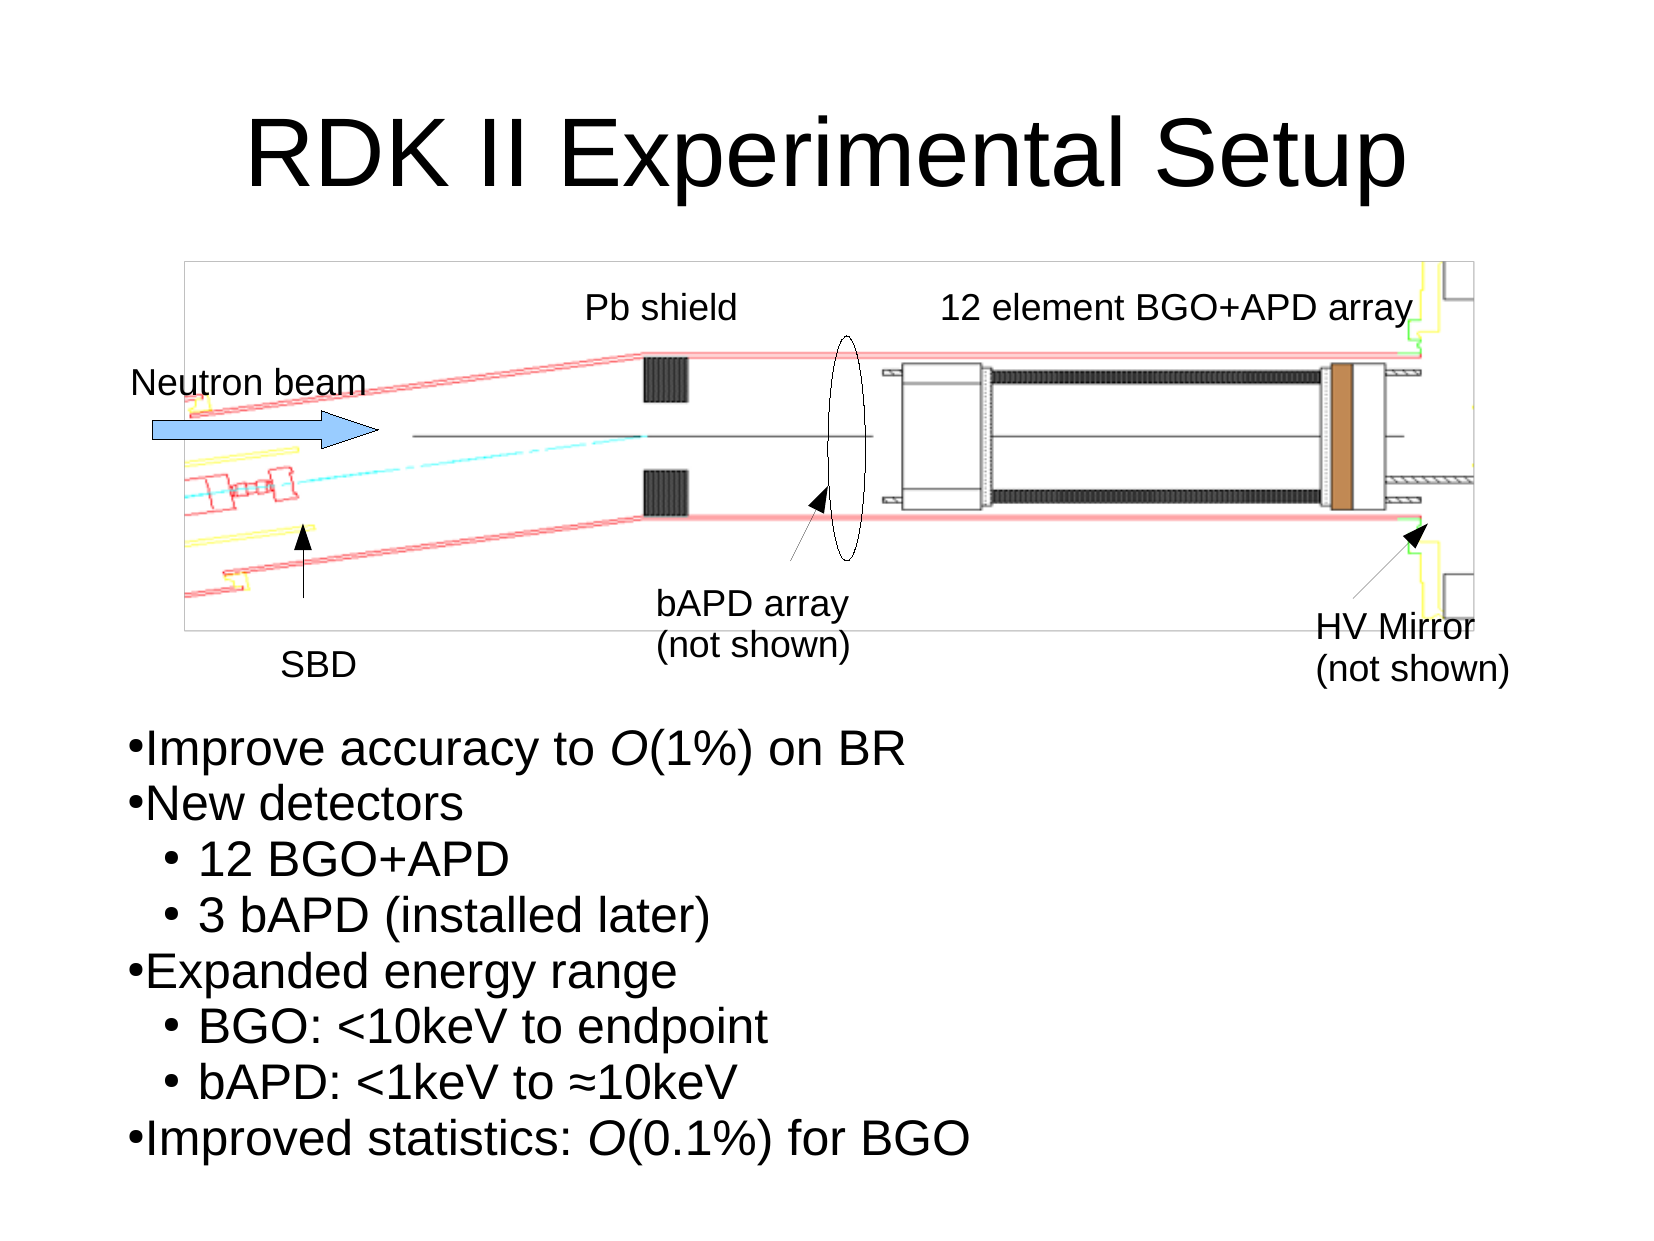

# RDK II Experimental Setup
Pb shield
12 element BGO+APD array
Neutron beam
bAPD array
(not shown)
HV Mirror
(not shown)
SBD
Improve accuracy to O(1%) on BR
New detectors
12 BGO+APD
3 bAPD (installed later)
Expanded energy range
BGO: <10keV to endpoint
bAPD: <1keV to ≈10keV
Improved statistics: O(0.1%) for BGO